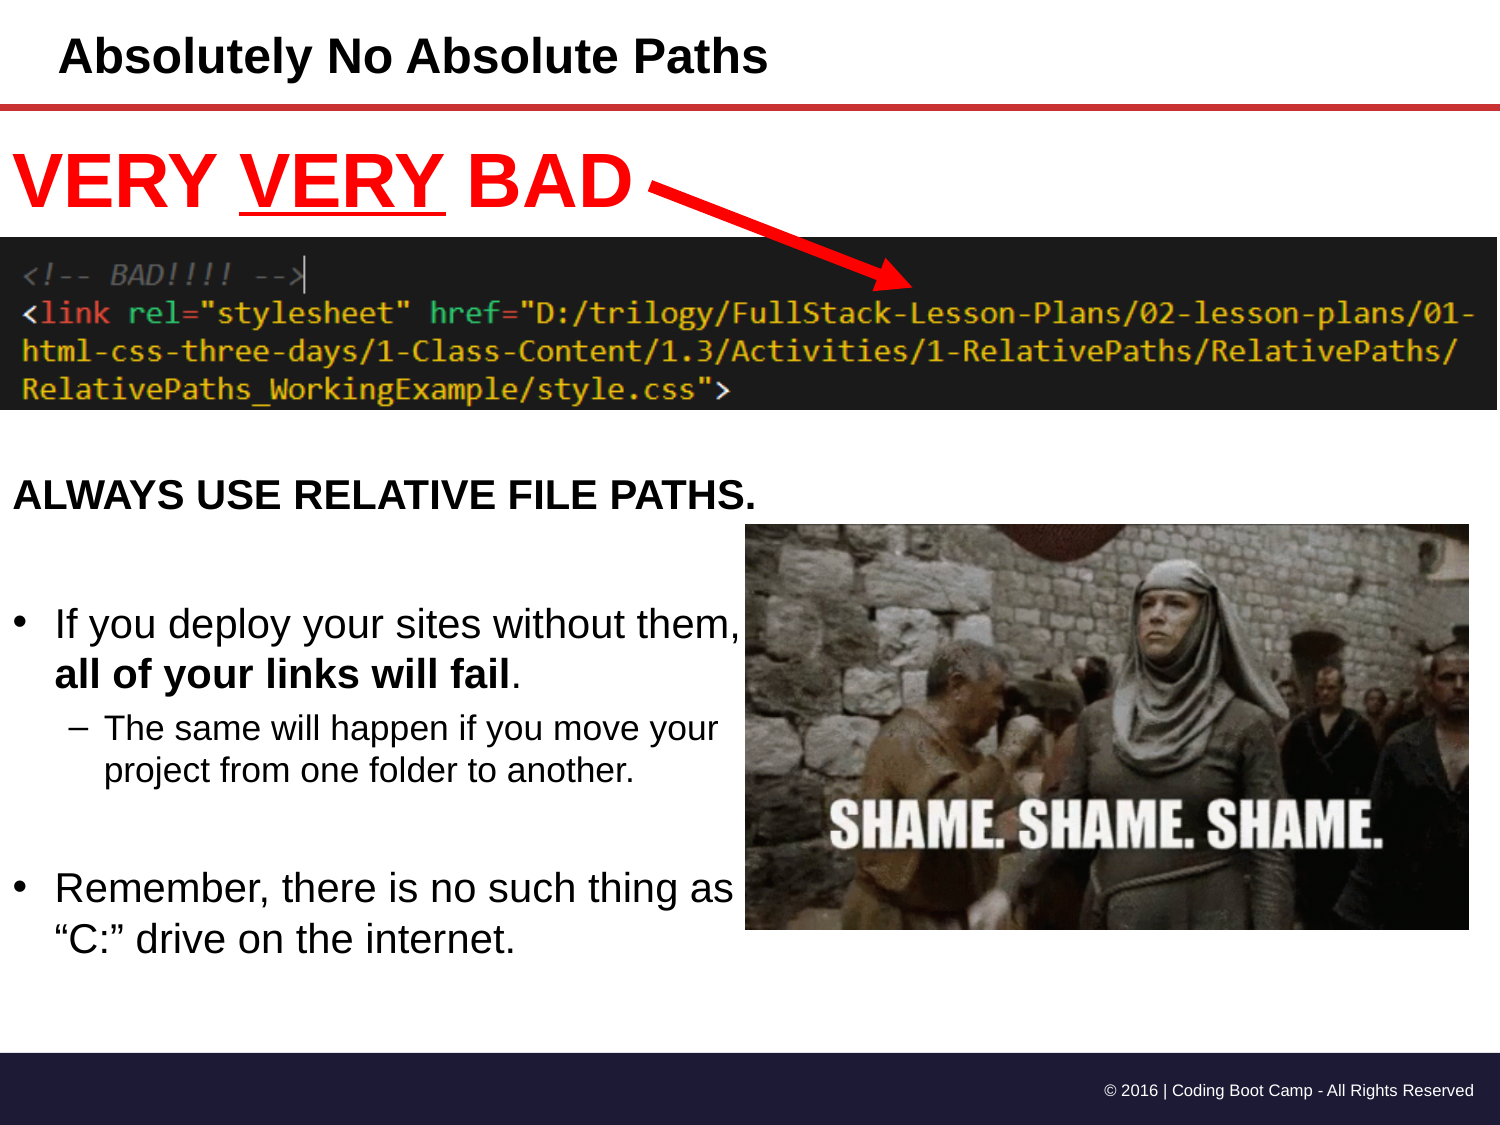

# Absolutely No Absolute Paths
VERY VERY BAD
ALWAYS USE RELATIVE FILE PATHS.
If you deploy your sites without them, all of your links will fail.
The same will happen if you move your project from one folder to another.
Remember, there is no such thing as a “C:” drive on the internet.